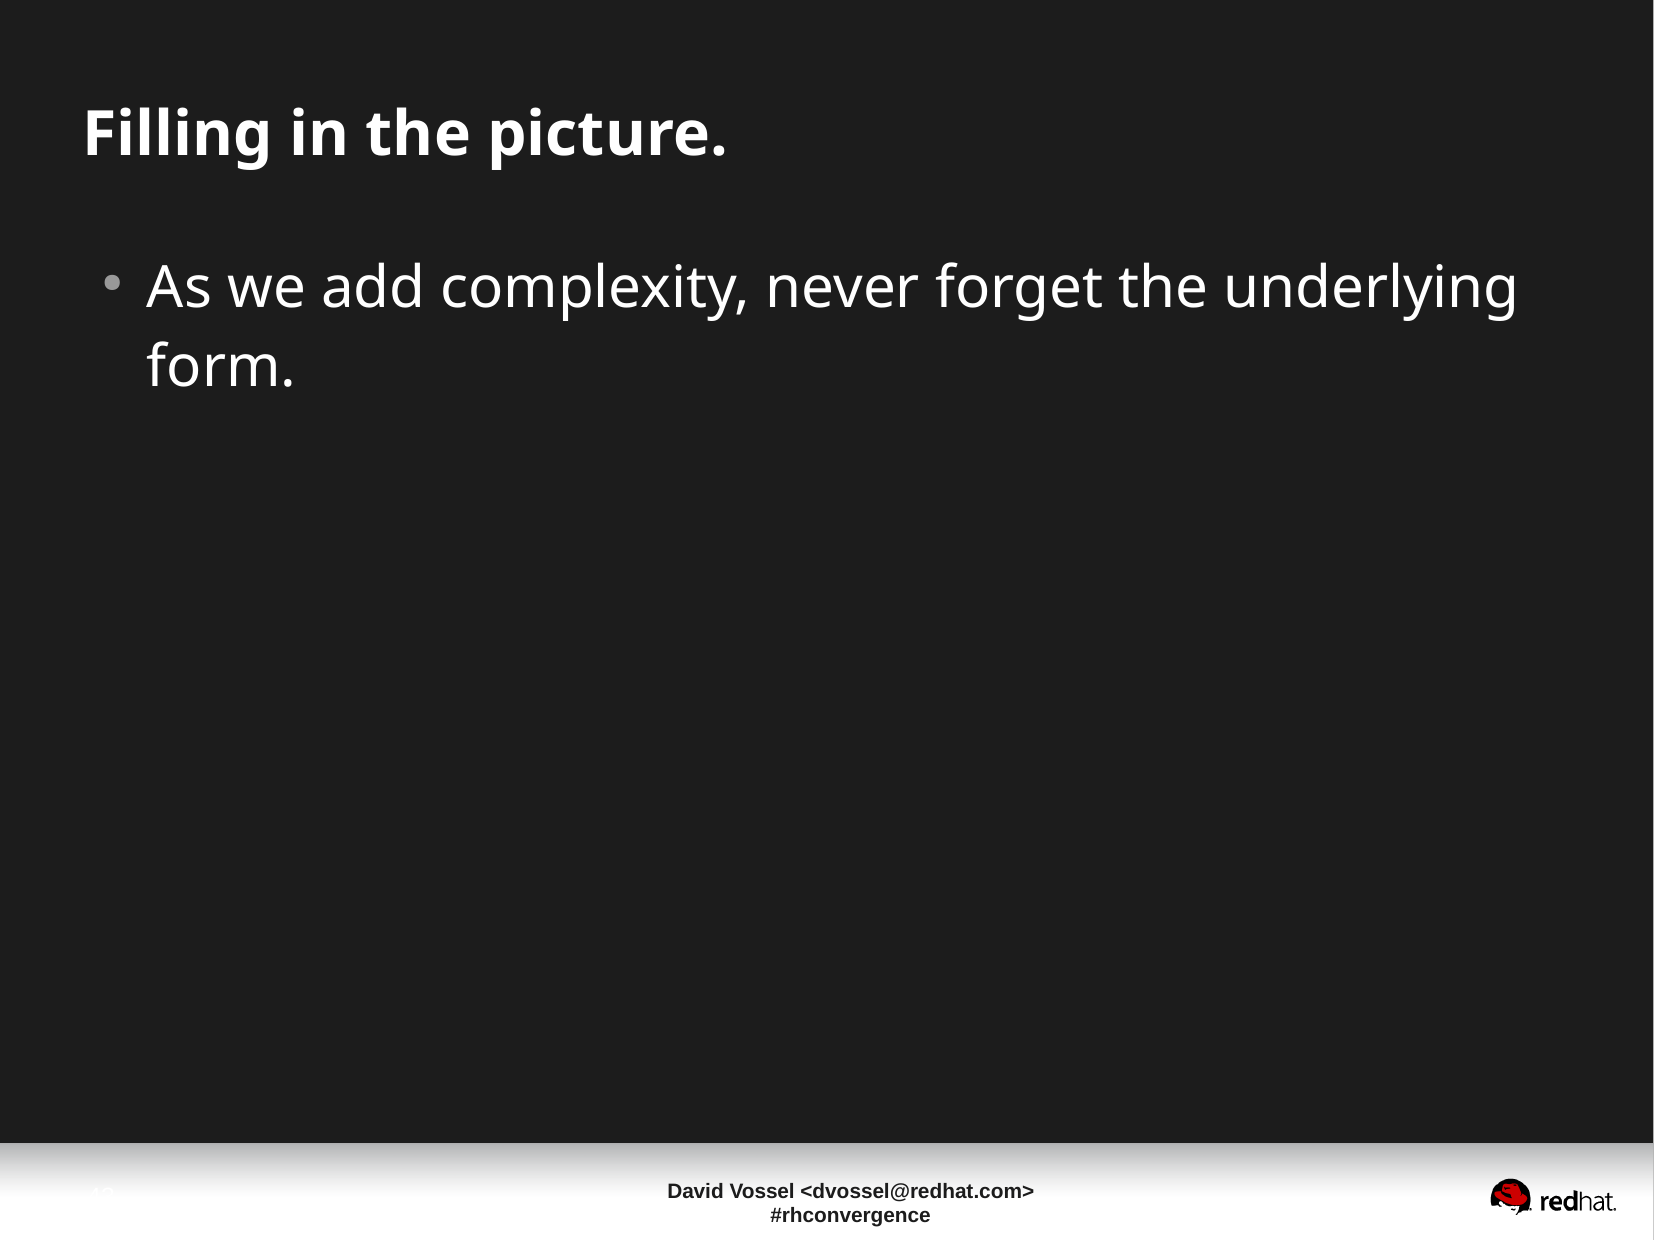

# Filling in the picture.
As we add complexity, never forget the underlying form.